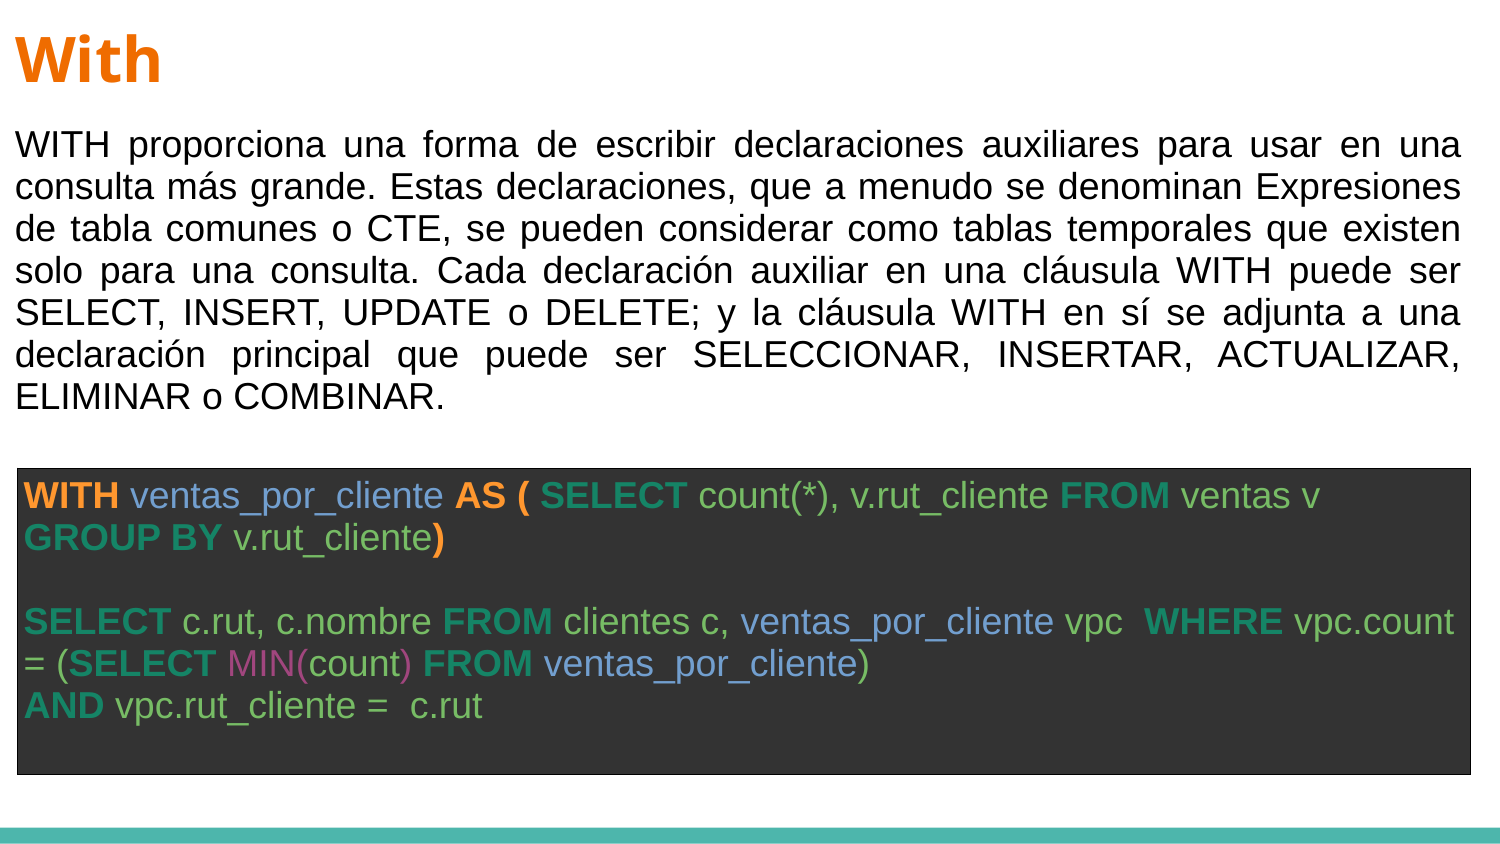

# With
WITH proporciona una forma de escribir declaraciones auxiliares para usar en una consulta más grande. Estas declaraciones, que a menudo se denominan Expresiones de tabla comunes o CTE, se pueden considerar como tablas temporales que existen solo para una consulta. Cada declaración auxiliar en una cláusula WITH puede ser SELECT, INSERT, UPDATE o DELETE; y la cláusula WITH en sí se adjunta a una declaración principal que puede ser SELECCIONAR, INSERTAR, ACTUALIZAR, ELIMINAR o COMBINAR.
| WITH ventas\_por\_cliente AS ( SELECT count(\*), v.rut\_cliente FROM ventas v GROUP BY v.rut\_cliente) SELECT c.rut, c.nombre FROM clientes c, ventas\_por\_cliente vpc WHERE vpc.count = (SELECT MIN(count) FROM ventas\_por\_cliente) AND vpc.rut\_cliente = c.rut |
| --- |